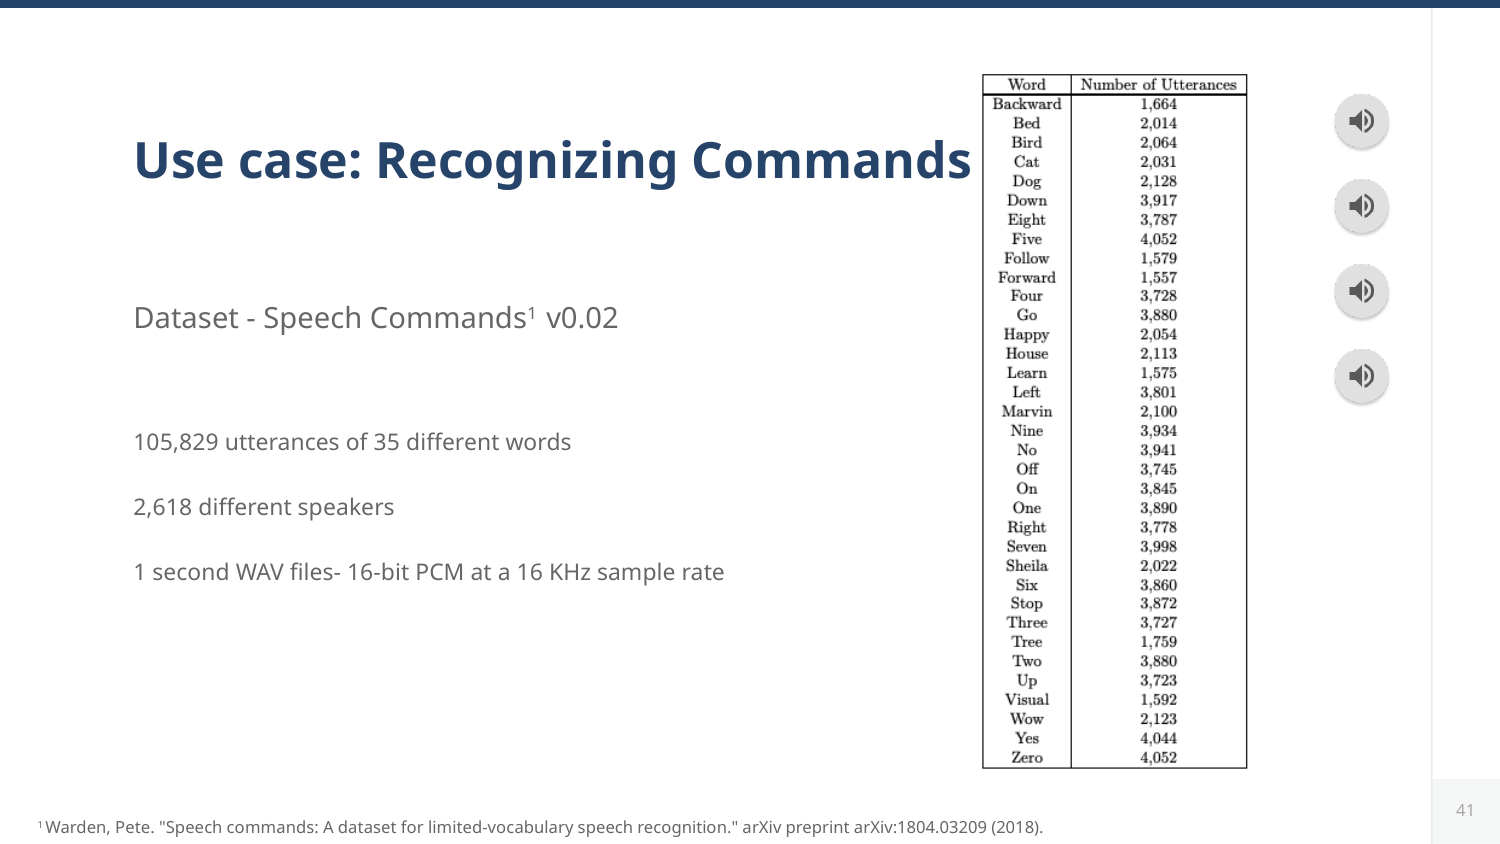

# Use case: Recognizing Commands
Dataset - Speech Commands1 v0.02
105,829 utterances of 35 different words
2,618 different speakers
1 second WAV files- 16-bit PCM at a 16 KHz sample rate
1 Warden, Pete. "Speech commands: A dataset for limited-vocabulary speech recognition." arXiv preprint arXiv:1804.03209 (2018).